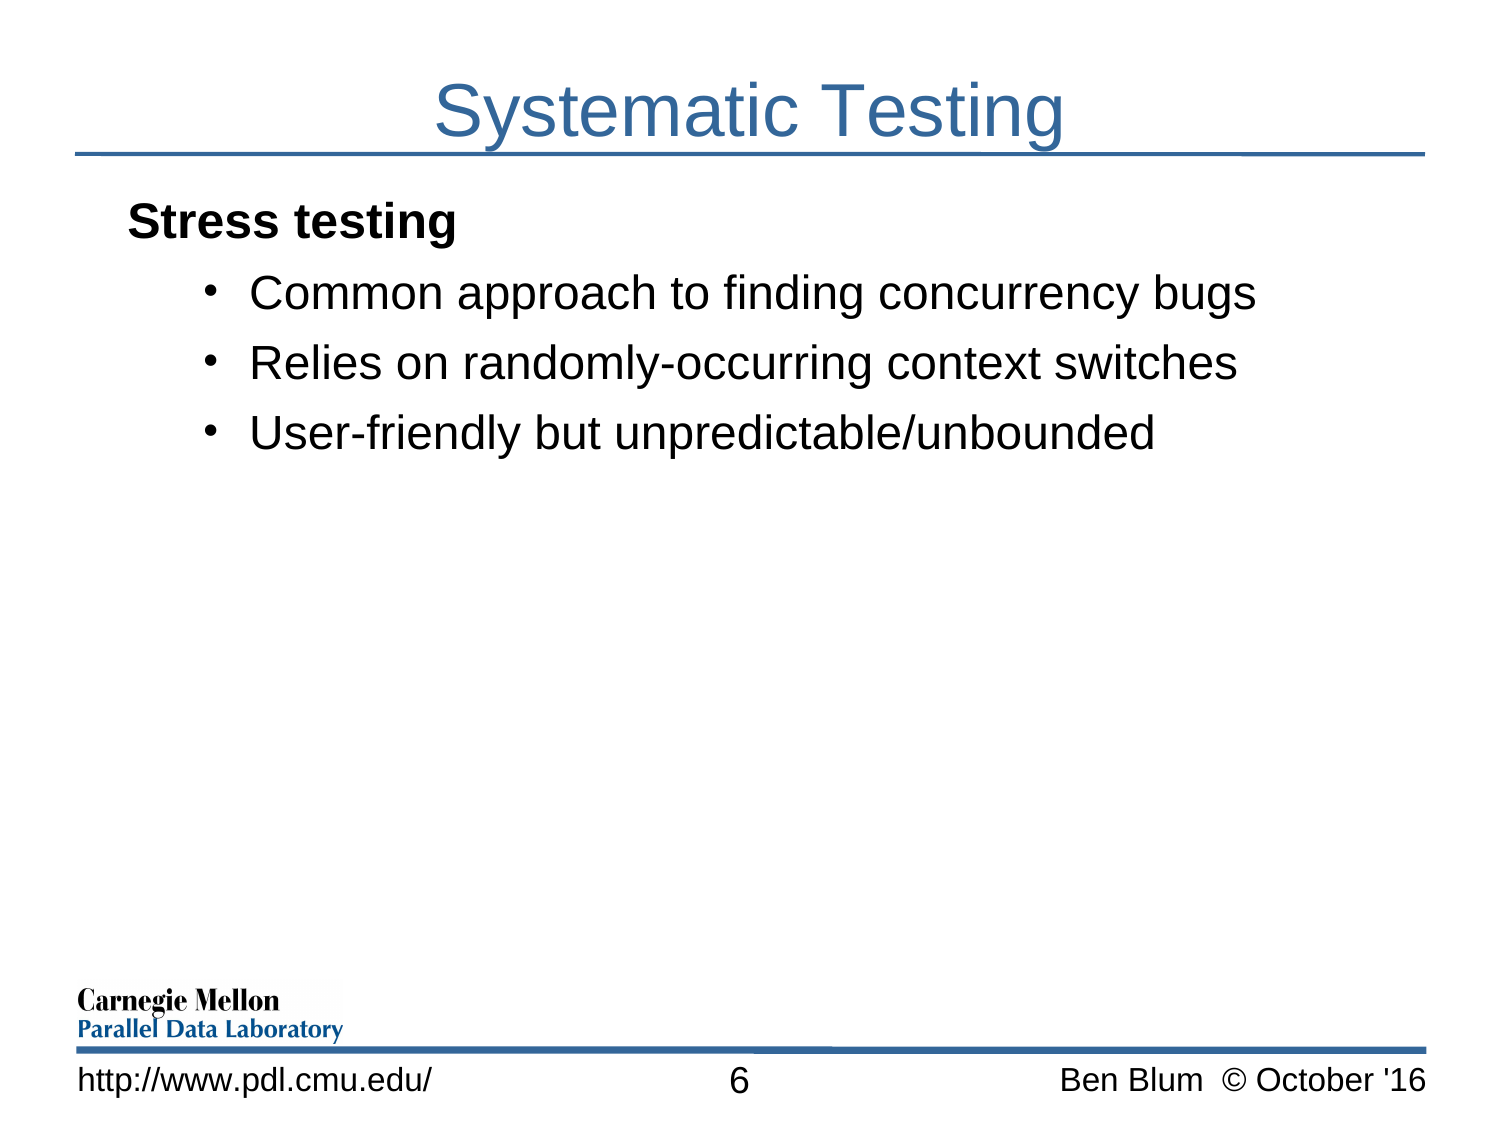

# Systematic Testing
Stress testing
Common approach to finding concurrency bugs
Relies on randomly-occurring context switches
User-friendly but unpredictable/unbounded
6